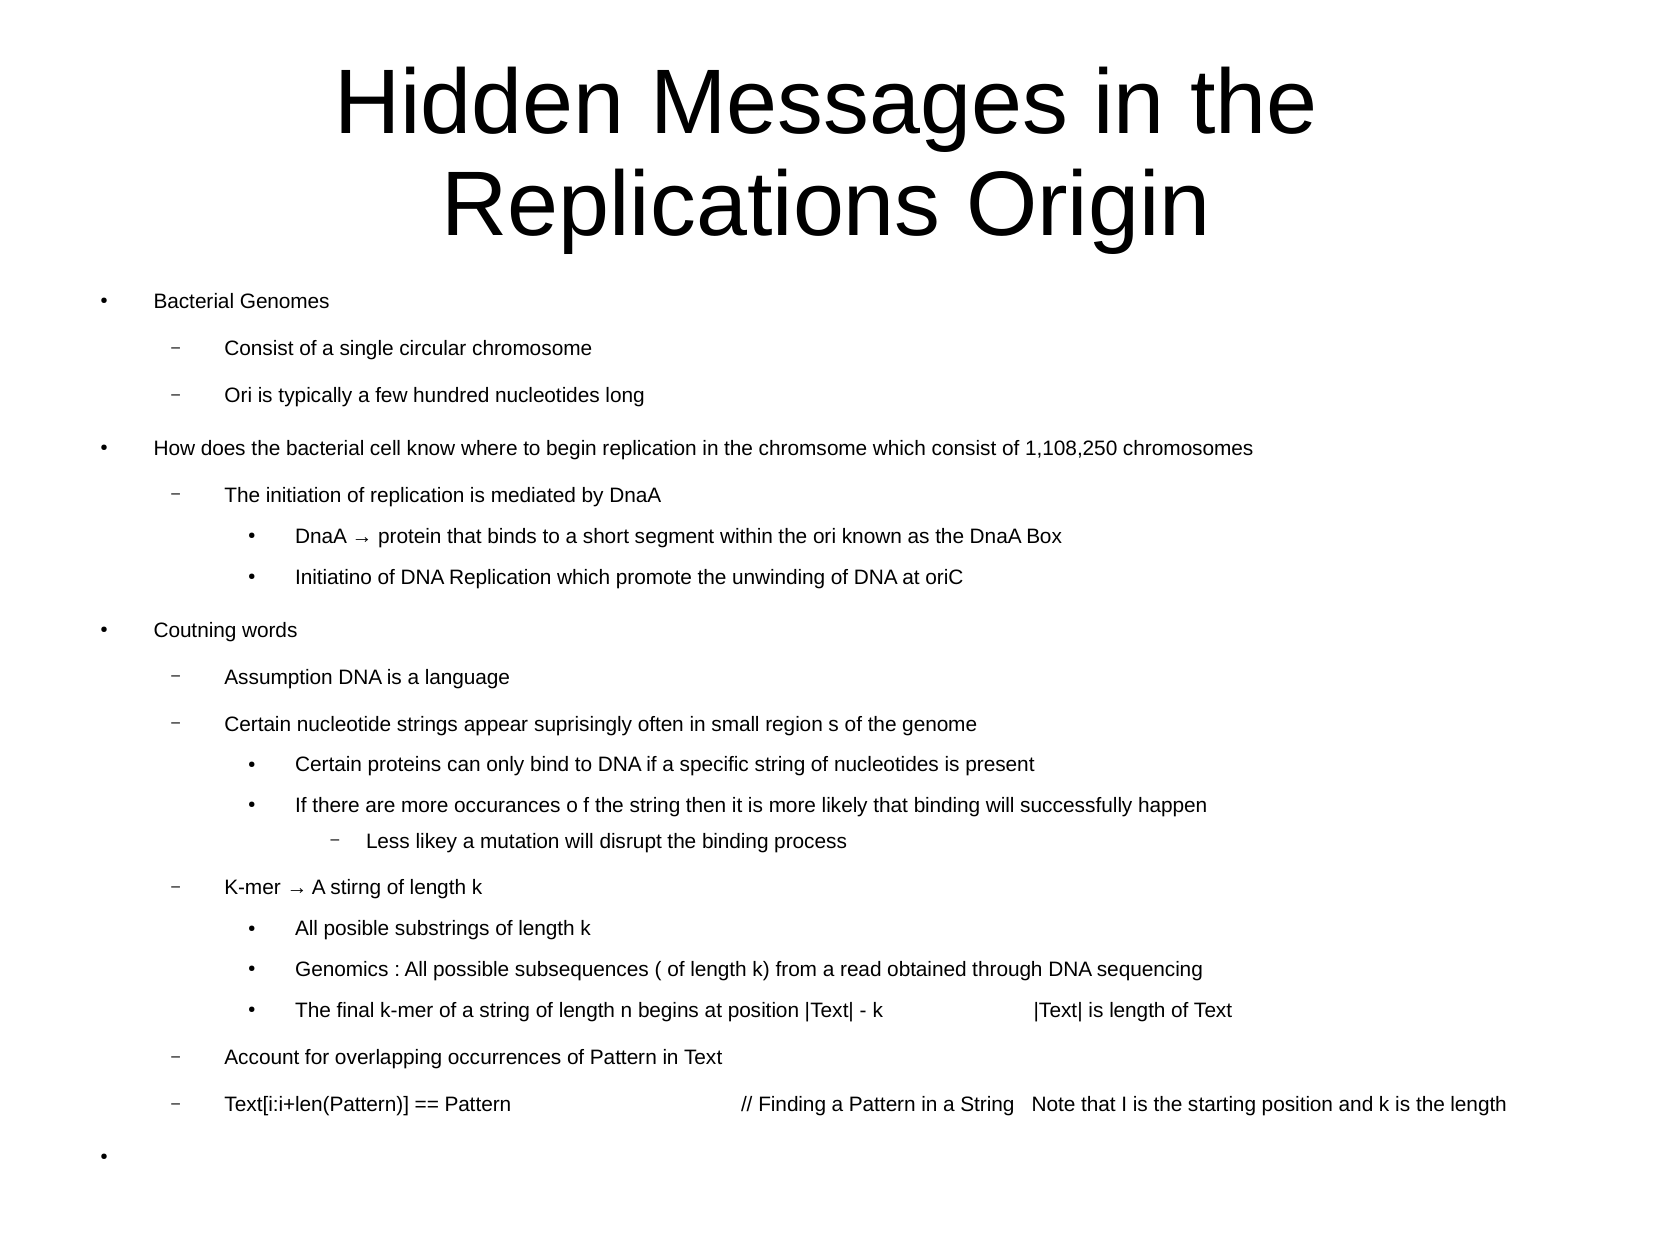

# Hidden Messages in the Replications Origin
Bacterial Genomes
Consist of a single circular chromosome
Ori is typically a few hundred nucleotides long
How does the bacterial cell know where to begin replication in the chromsome which consist of 1,108,250 chromosomes
The initiation of replication is mediated by DnaA
DnaA → protein that binds to a short segment within the ori known as the DnaA Box
Initiatino of DNA Replication which promote the unwinding of DNA at oriC
Coutning words
Assumption DNA is a language
Certain nucleotide strings appear suprisingly often in small region s of the genome
Certain proteins can only bind to DNA if a specific string of nucleotides is present
If there are more occurances o f the string then it is more likely that binding will successfully happen
Less likey a mutation will disrupt the binding process
K-mer → A stirng of length k
All posible substrings of length k
Genomics : All possible subsequences ( of length k) from a read obtained through DNA sequencing
The final k-mer of a string of length n begins at position |Text| - k 		|Text| is length of Text
Account for overlapping occurrences of Pattern in Text
Text[i:i+len(Pattern)] == Pattern 				// Finding a Pattern in a String Note that I is the starting position and k is the length